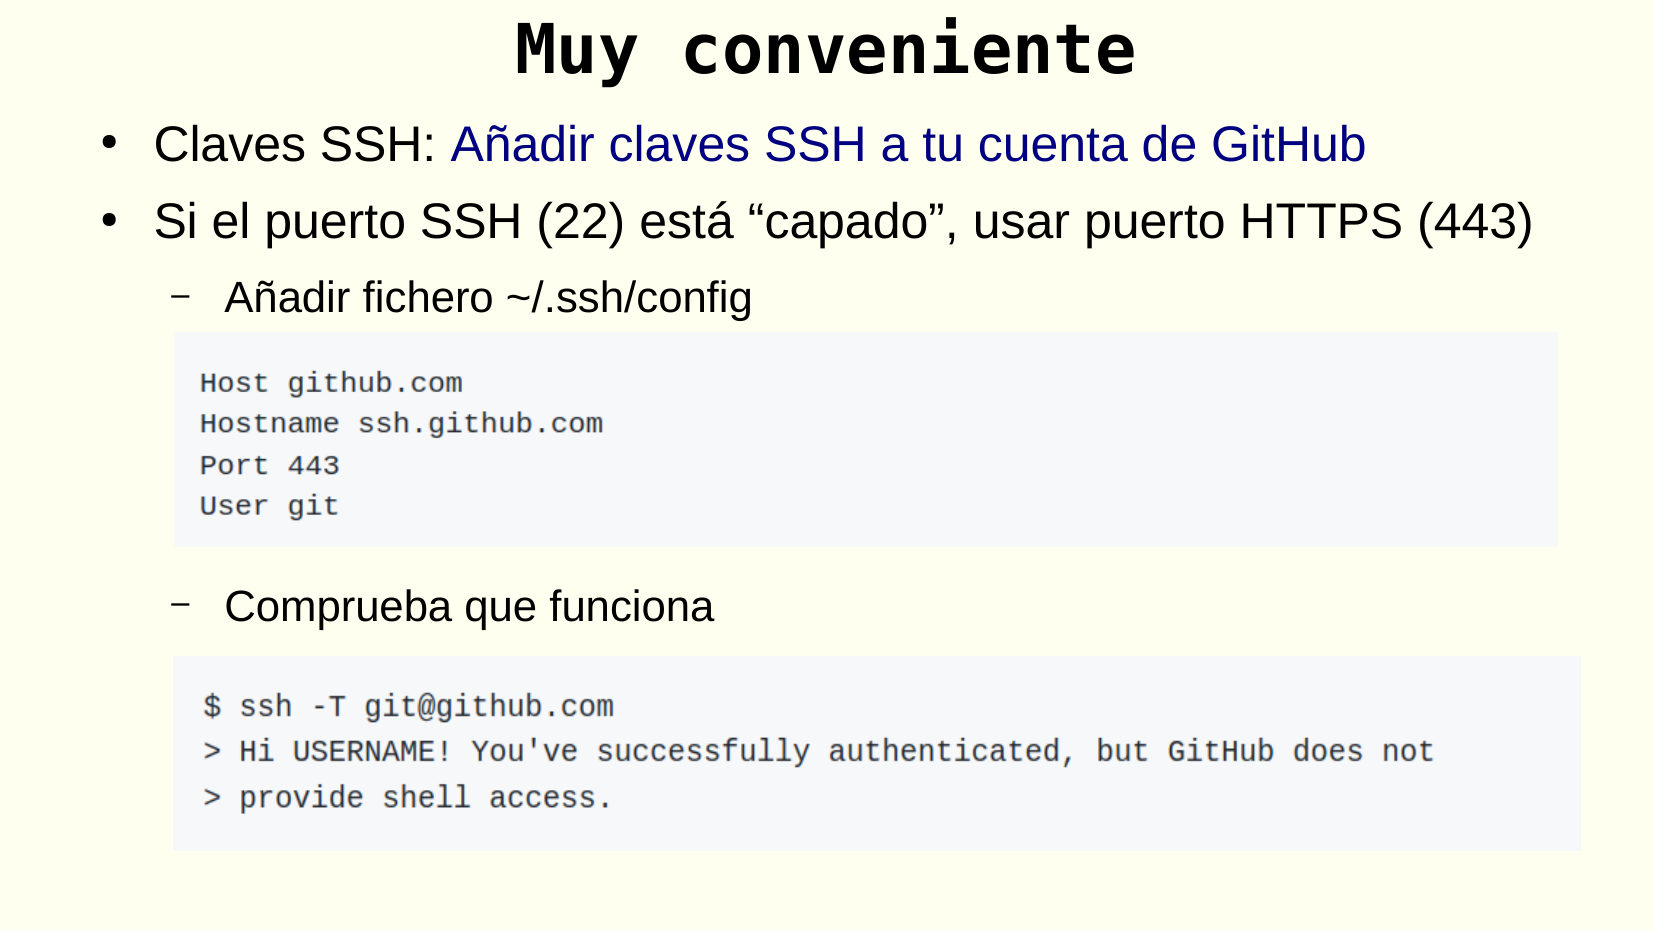

# Muy conveniente
Claves SSH: Añadir claves SSH a tu cuenta de GitHub
Si el puerto SSH (22) está “capado”, usar puerto HTTPS (443)
Añadir fichero ~/.ssh/config
Comprueba que funciona